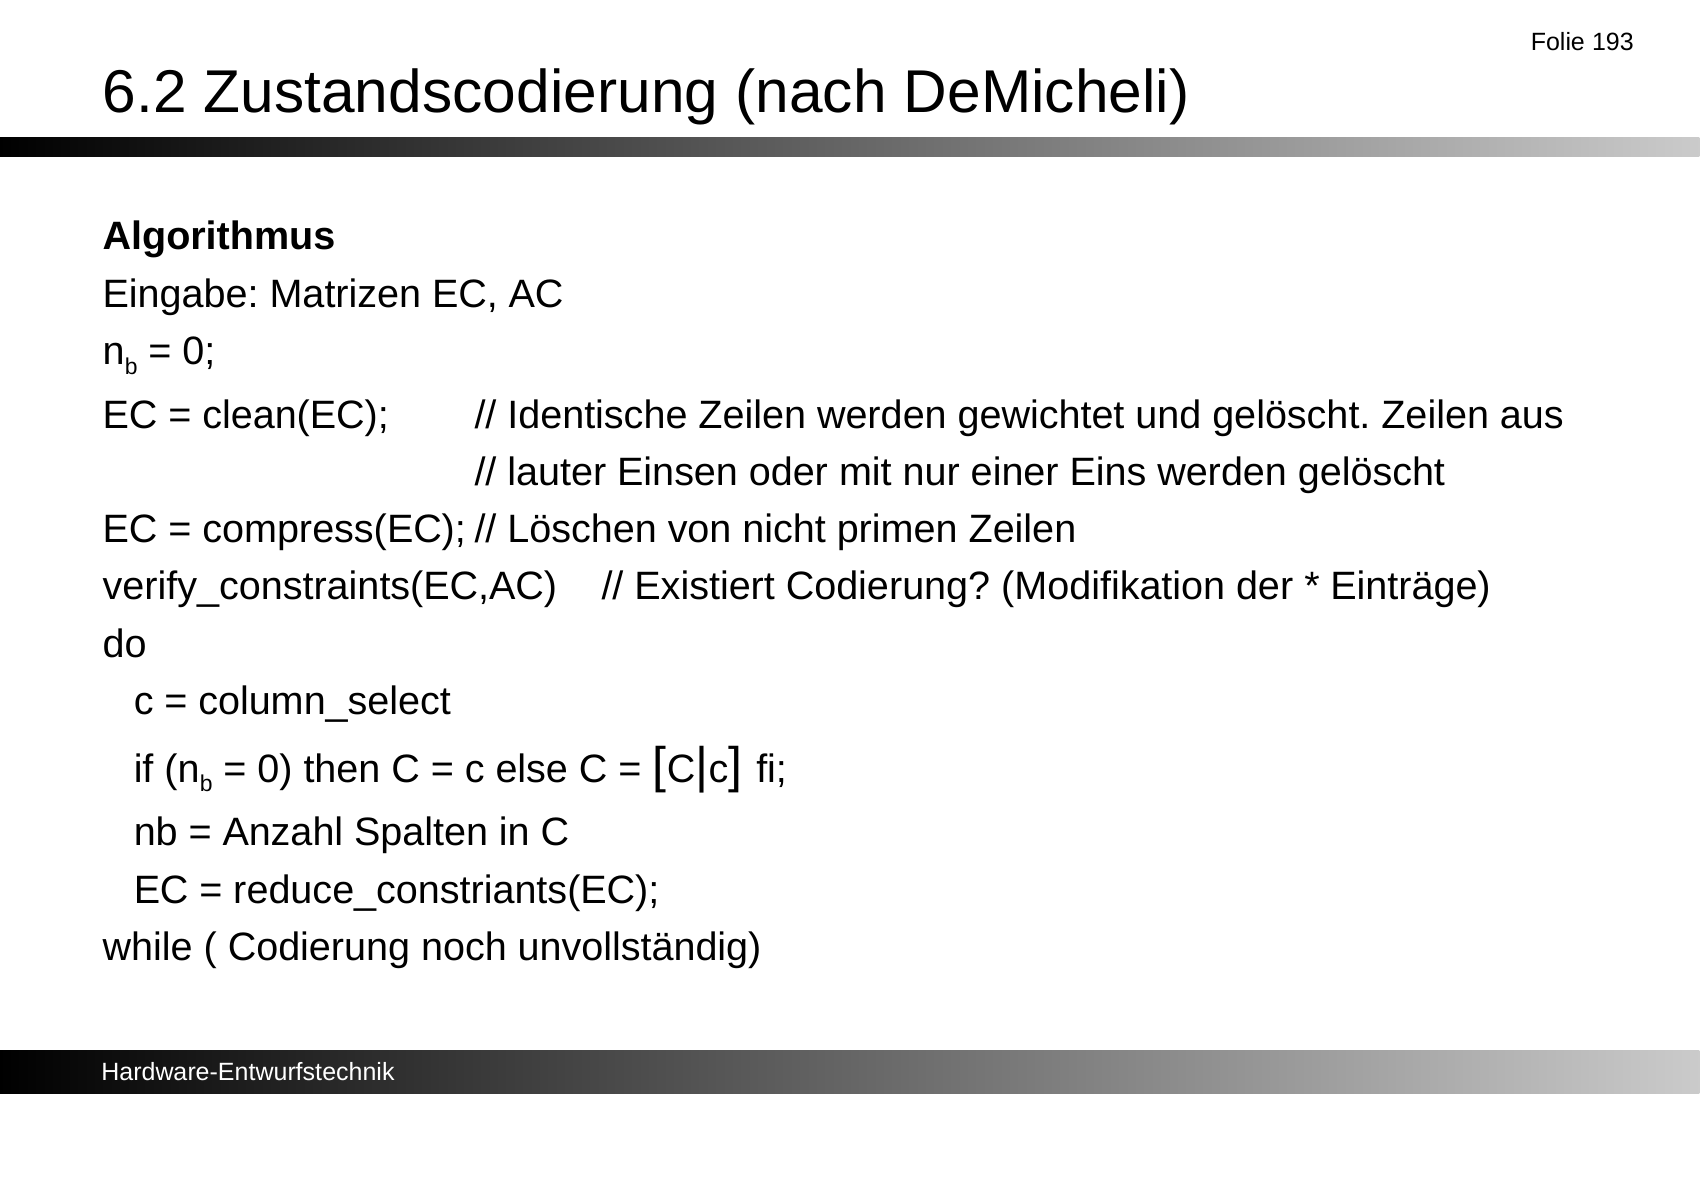

# 6.2 Zustandscodierung (nach DeMicheli)
Algorithmus
Eingabe: Matrizen EC, AC
nb = 0;
EC = clean(EC);	// Identische Zeilen werden gewichtet und gelöscht. Zeilen aus
		// lauter Einsen oder mit nur einer Eins werden gelöscht
EC = compress(EC);	// Löschen von nicht primen Zeilen
verify_constraints(EC,AC)	// Existiert Codierung? (Modifikation der * Einträge)
do
	c = column_select
	if (nb = 0) then C = c else C = [C|c] fi;
 	nb = Anzahl Spalten in C
	EC = reduce_constriants(EC);
while ( Codierung noch unvollständig)